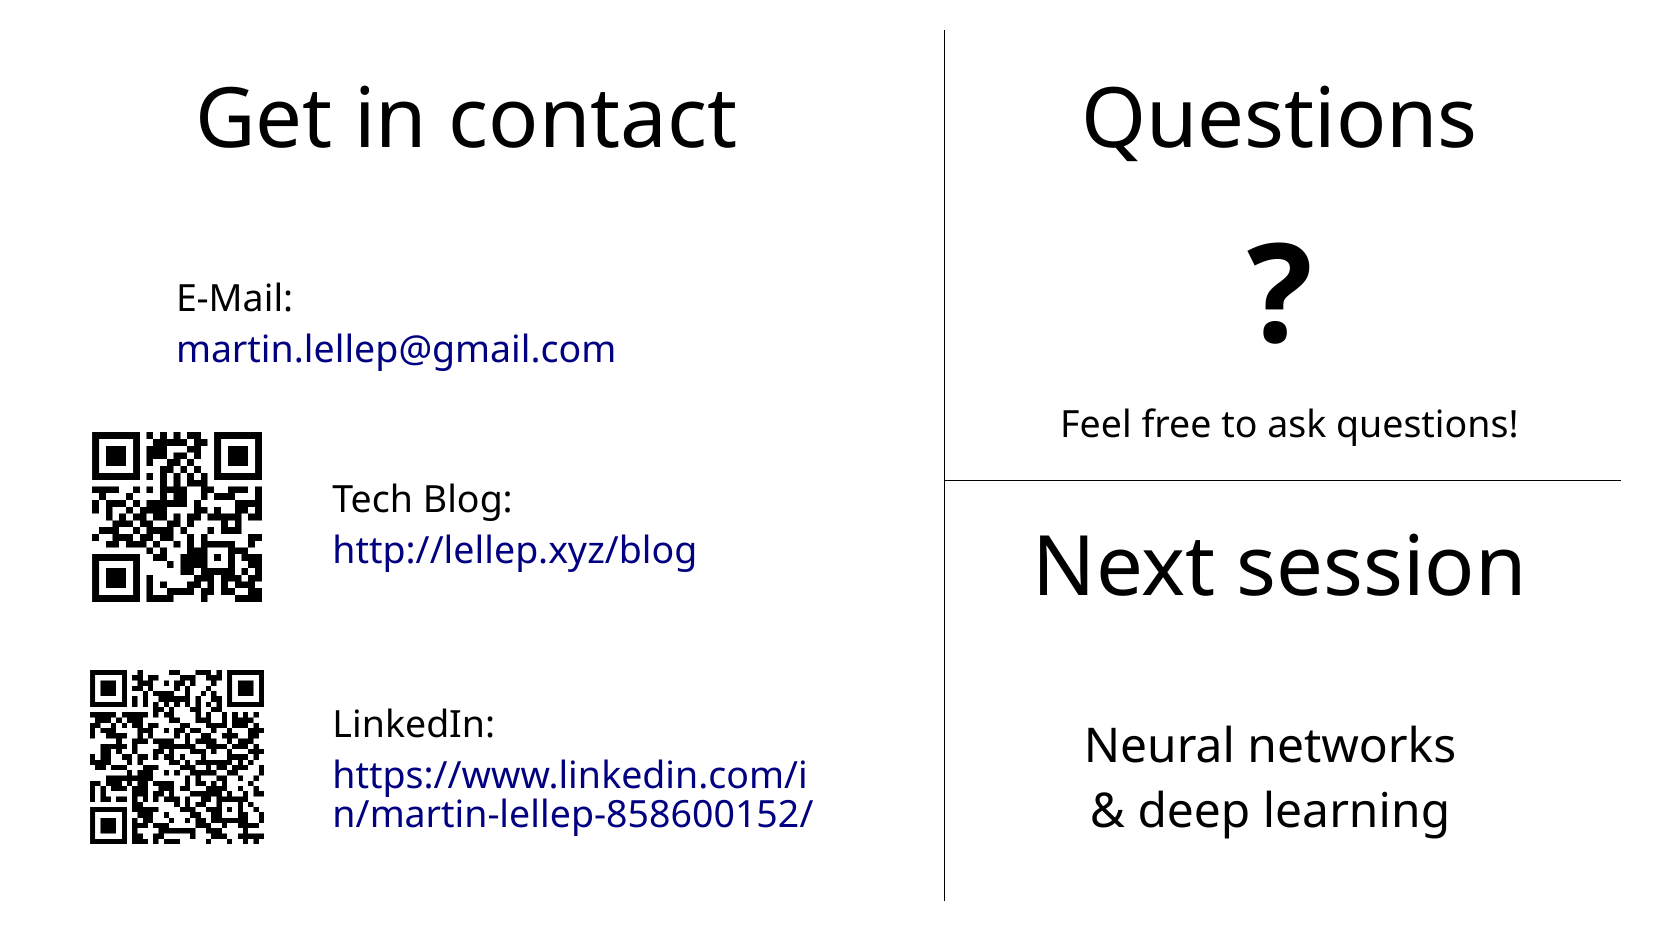

# Questions
Get in contact
?
E-Mail: martin.lellep@gmail.com
Feel free to ask questions!
Tech Blog:
http://lellep.xyz/blog
Next session
LinkedIn: https://www.linkedin.com/in/martin-lellep-858600152/
Neural networks
& deep learning